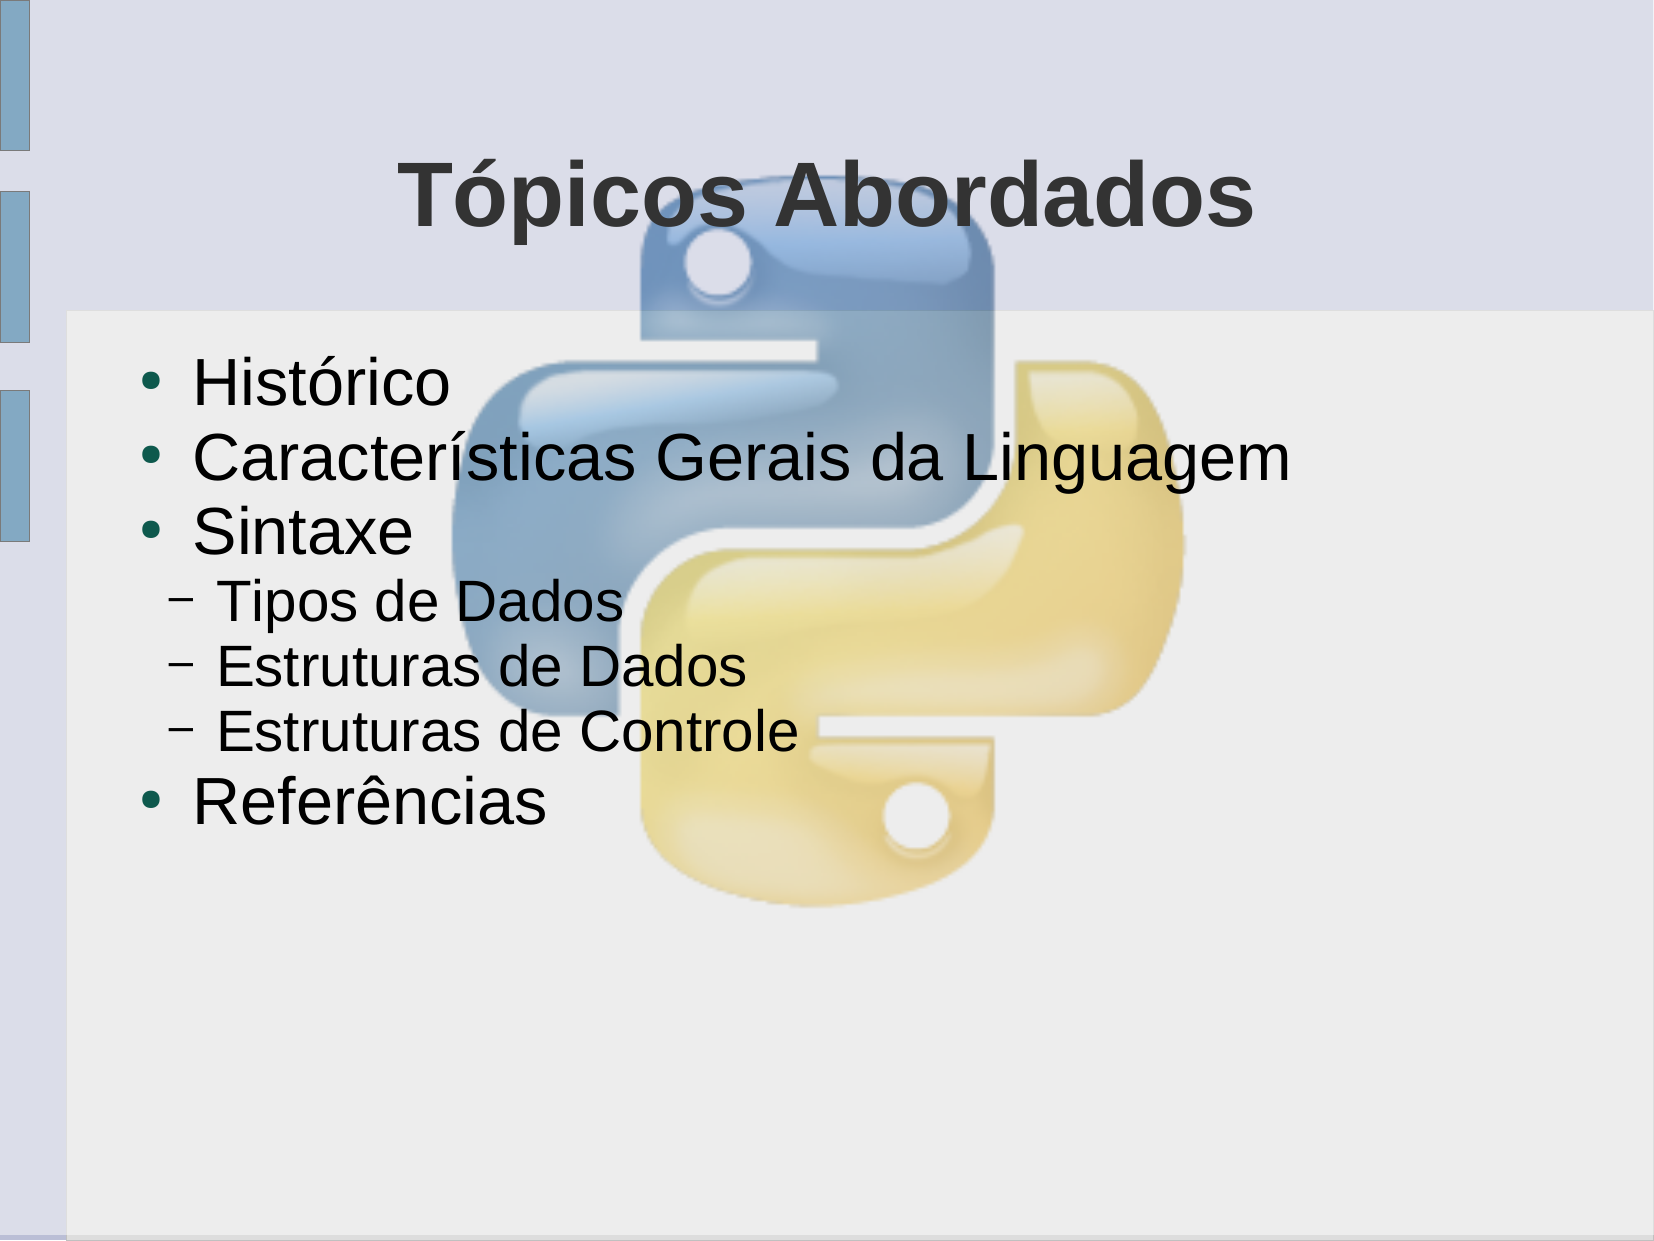

# Tópicos Abordados
Histórico
Características Gerais da Linguagem
Sintaxe
Tipos de Dados
Estruturas de Dados
Estruturas de Controle
Referências